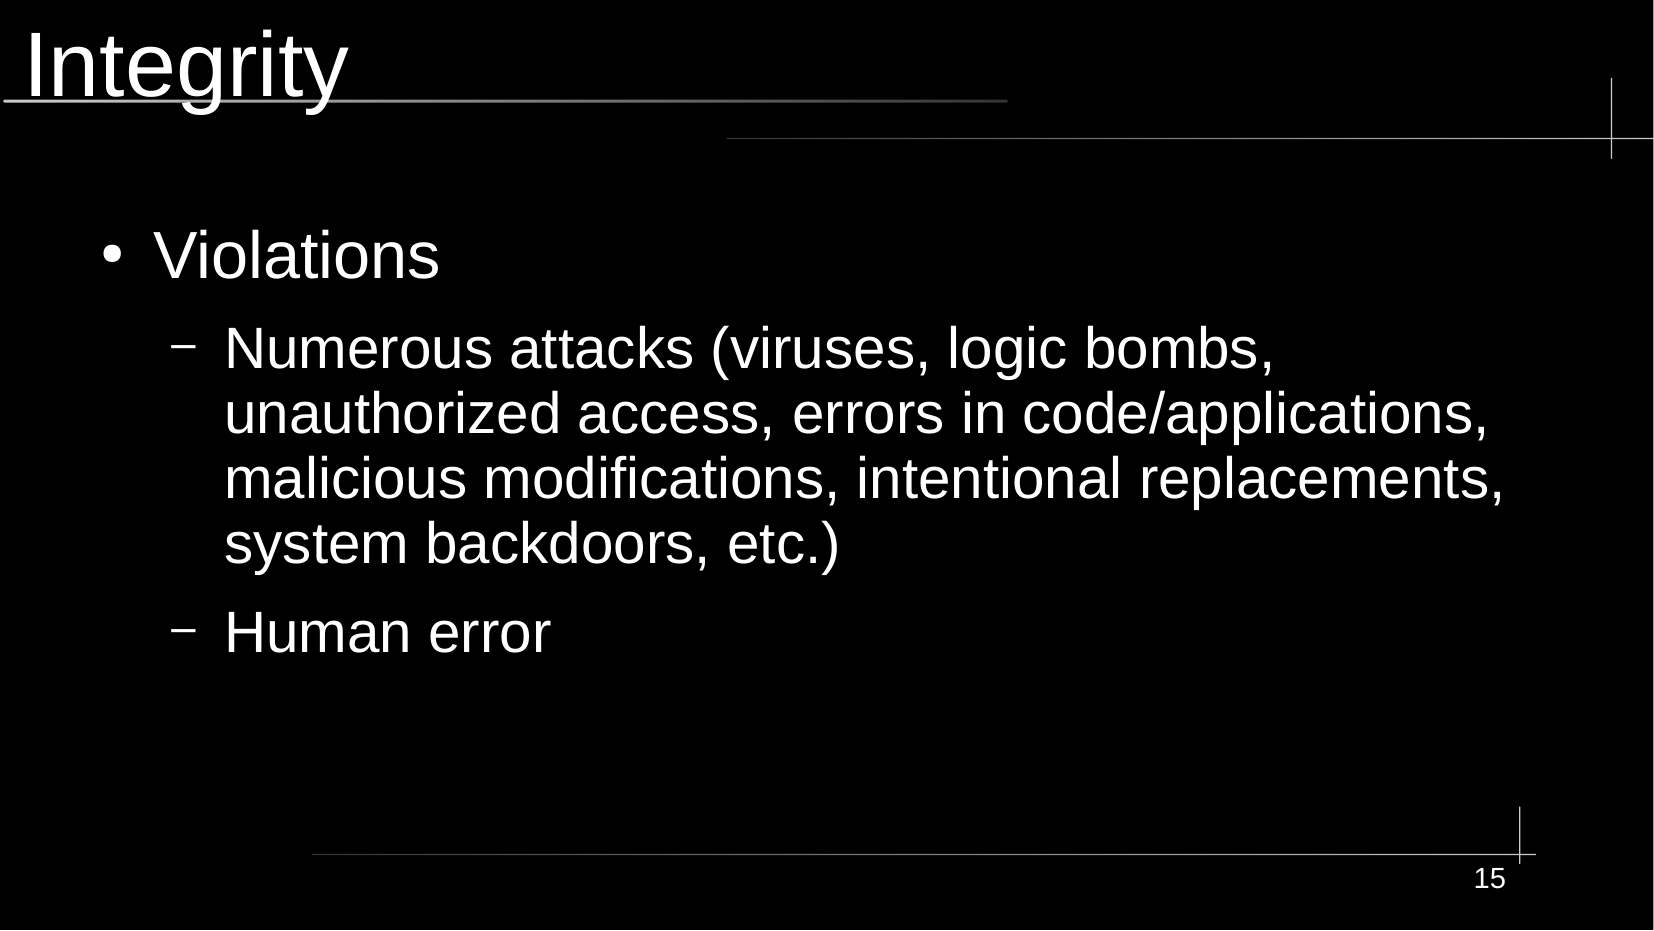

# Integrity
Violations
Numerous attacks (viruses, logic bombs, unauthorized access, errors in code/applications, malicious modifications, intentional replacements, system backdoors, etc.)
Human error
15